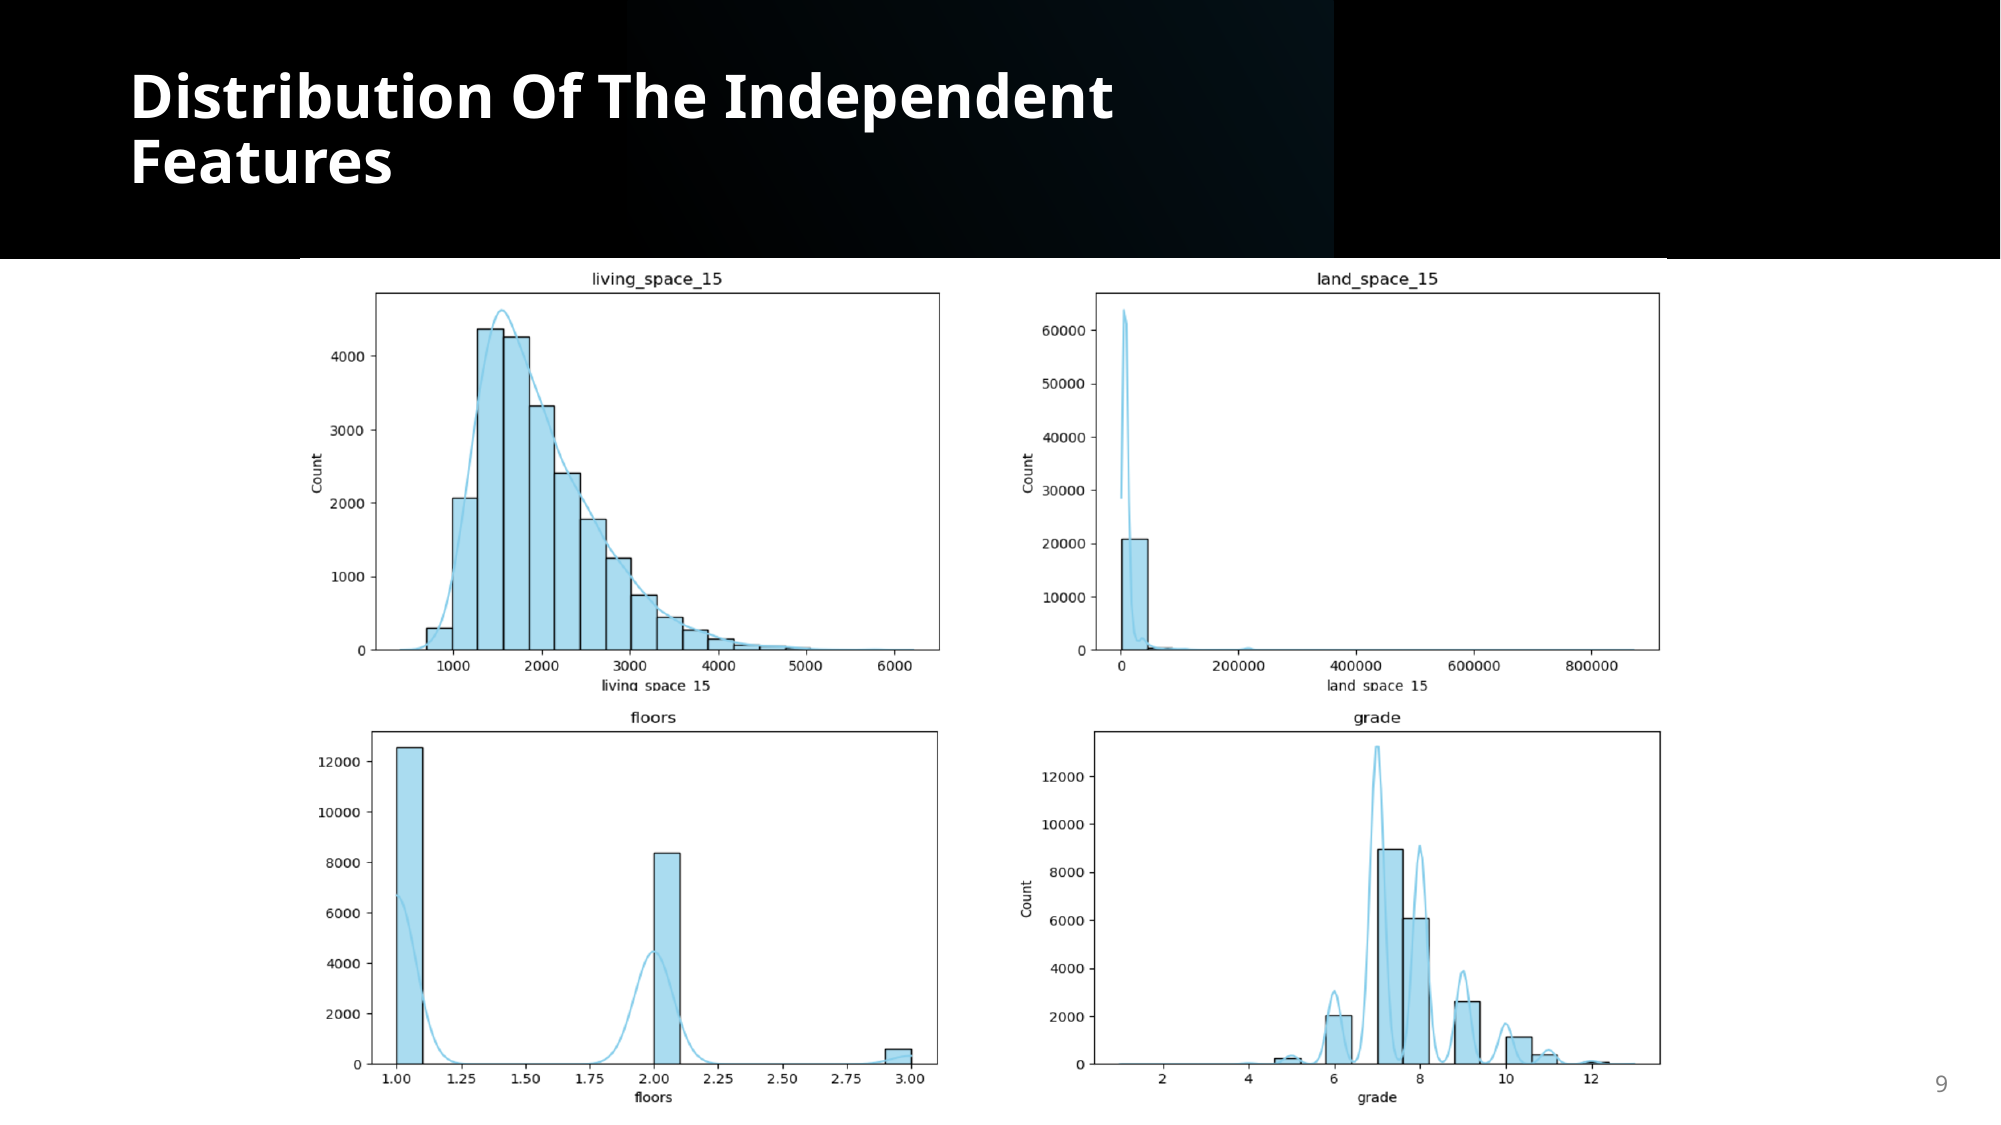

# Distribution Of The Independent Features
9